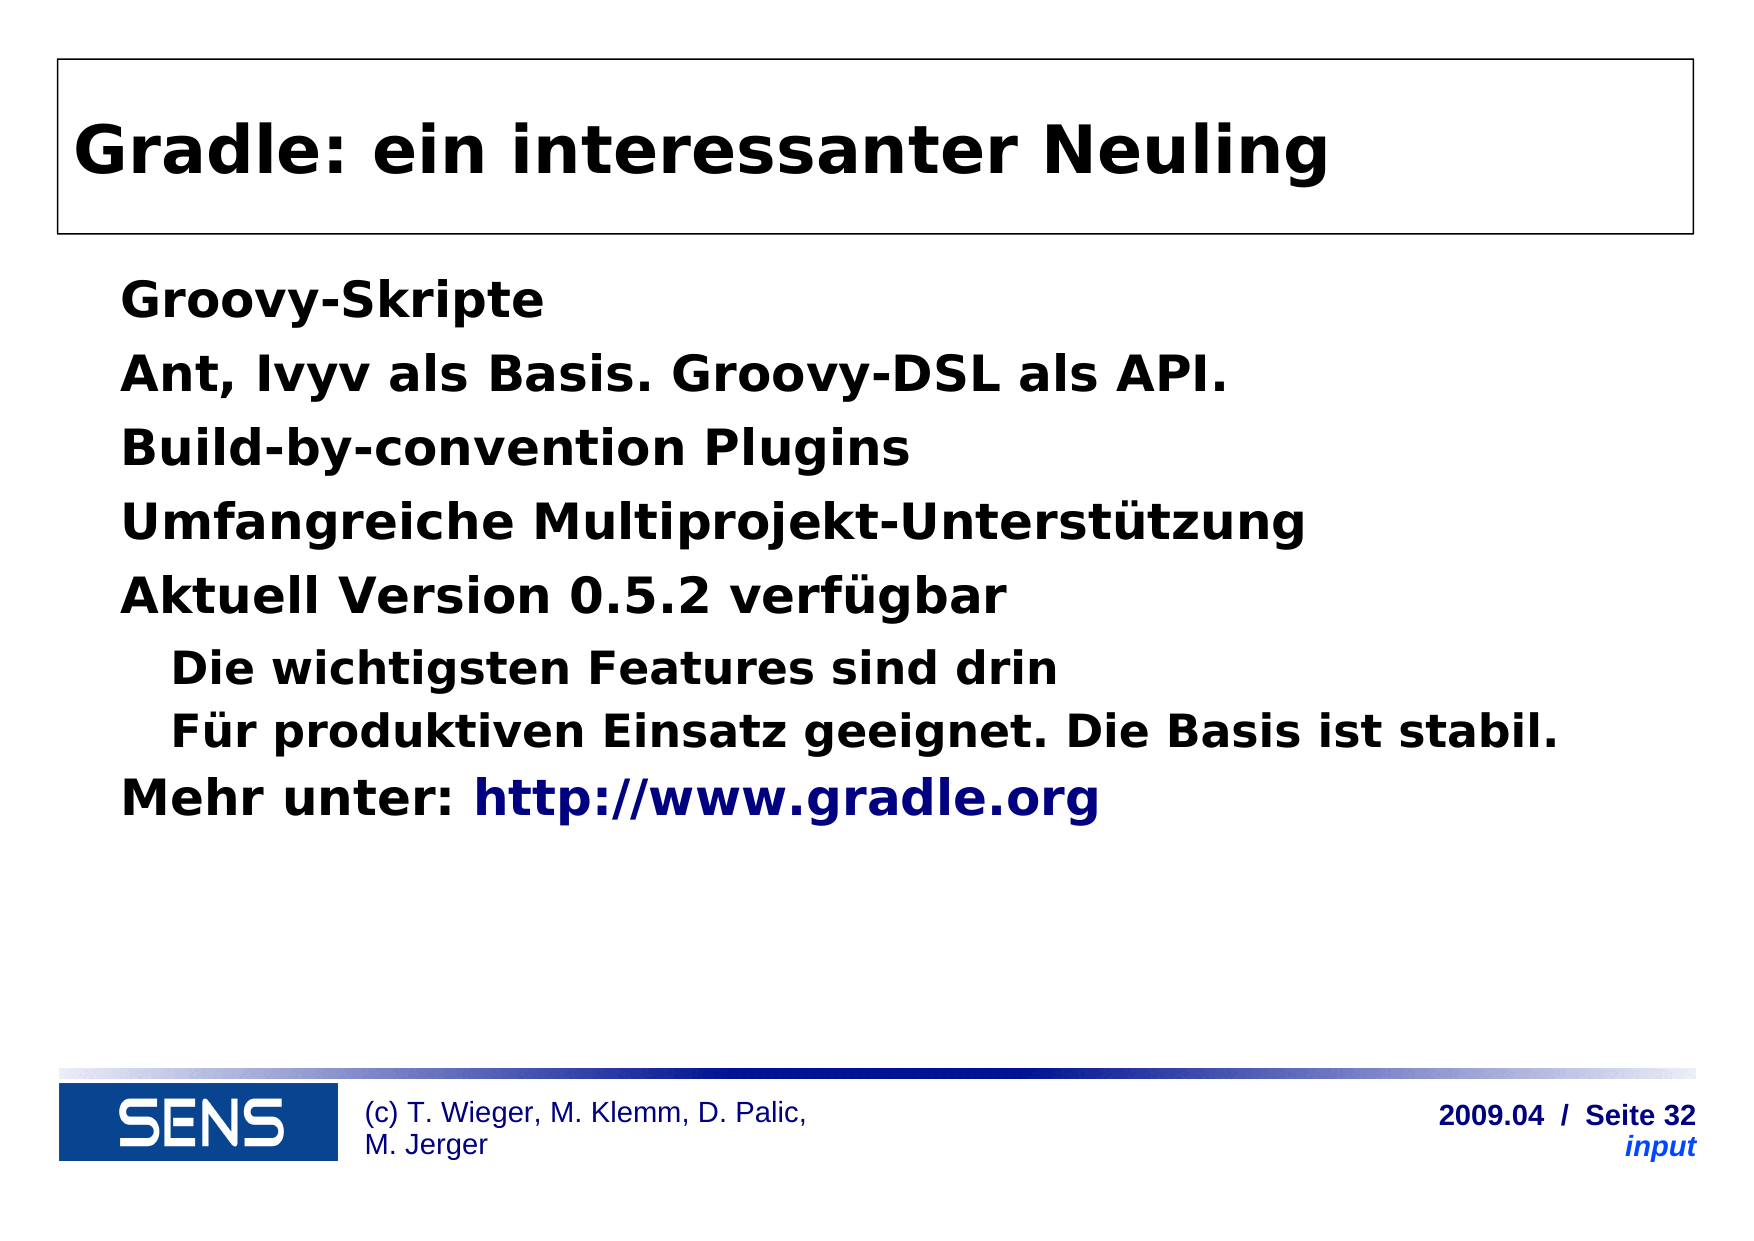

# Gradle: ein interessanter Neuling
Groovy-Skripte
Ant, Ivyv als Basis. Groovy-DSL als API.
Build-by-convention Plugins
Umfangreiche Multiprojekt-Unterstützung
Aktuell Version 0.5.2 verfügbar
Die wichtigsten Features sind drin
Für produktiven Einsatz geeignet. Die Basis ist stabil.
Mehr unter: http://www.gradle.org